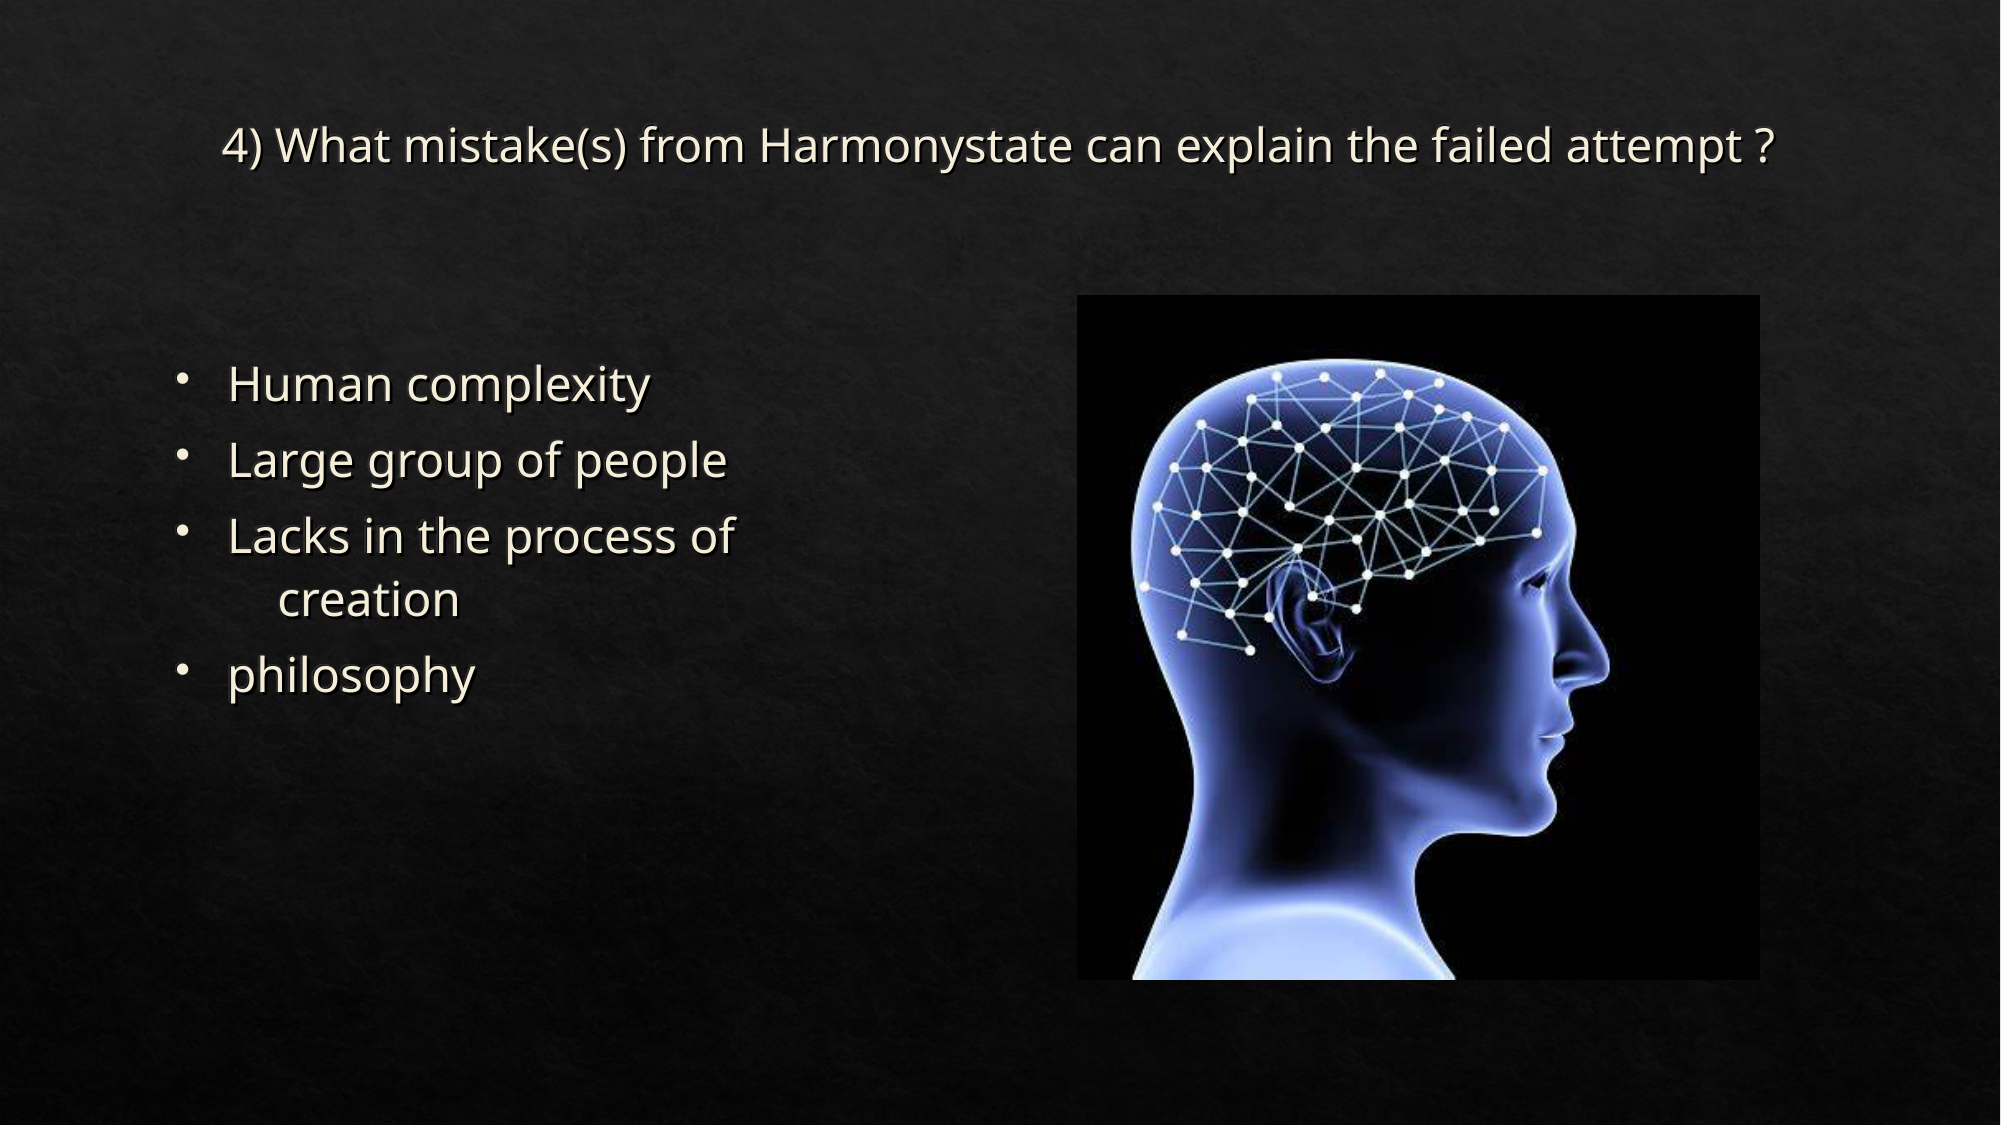

# 4) What mistake(s) from Harmonystate can explain the failed attempt ?
Human complexity
Large group of people
Lacks in the process of creation
philosophy